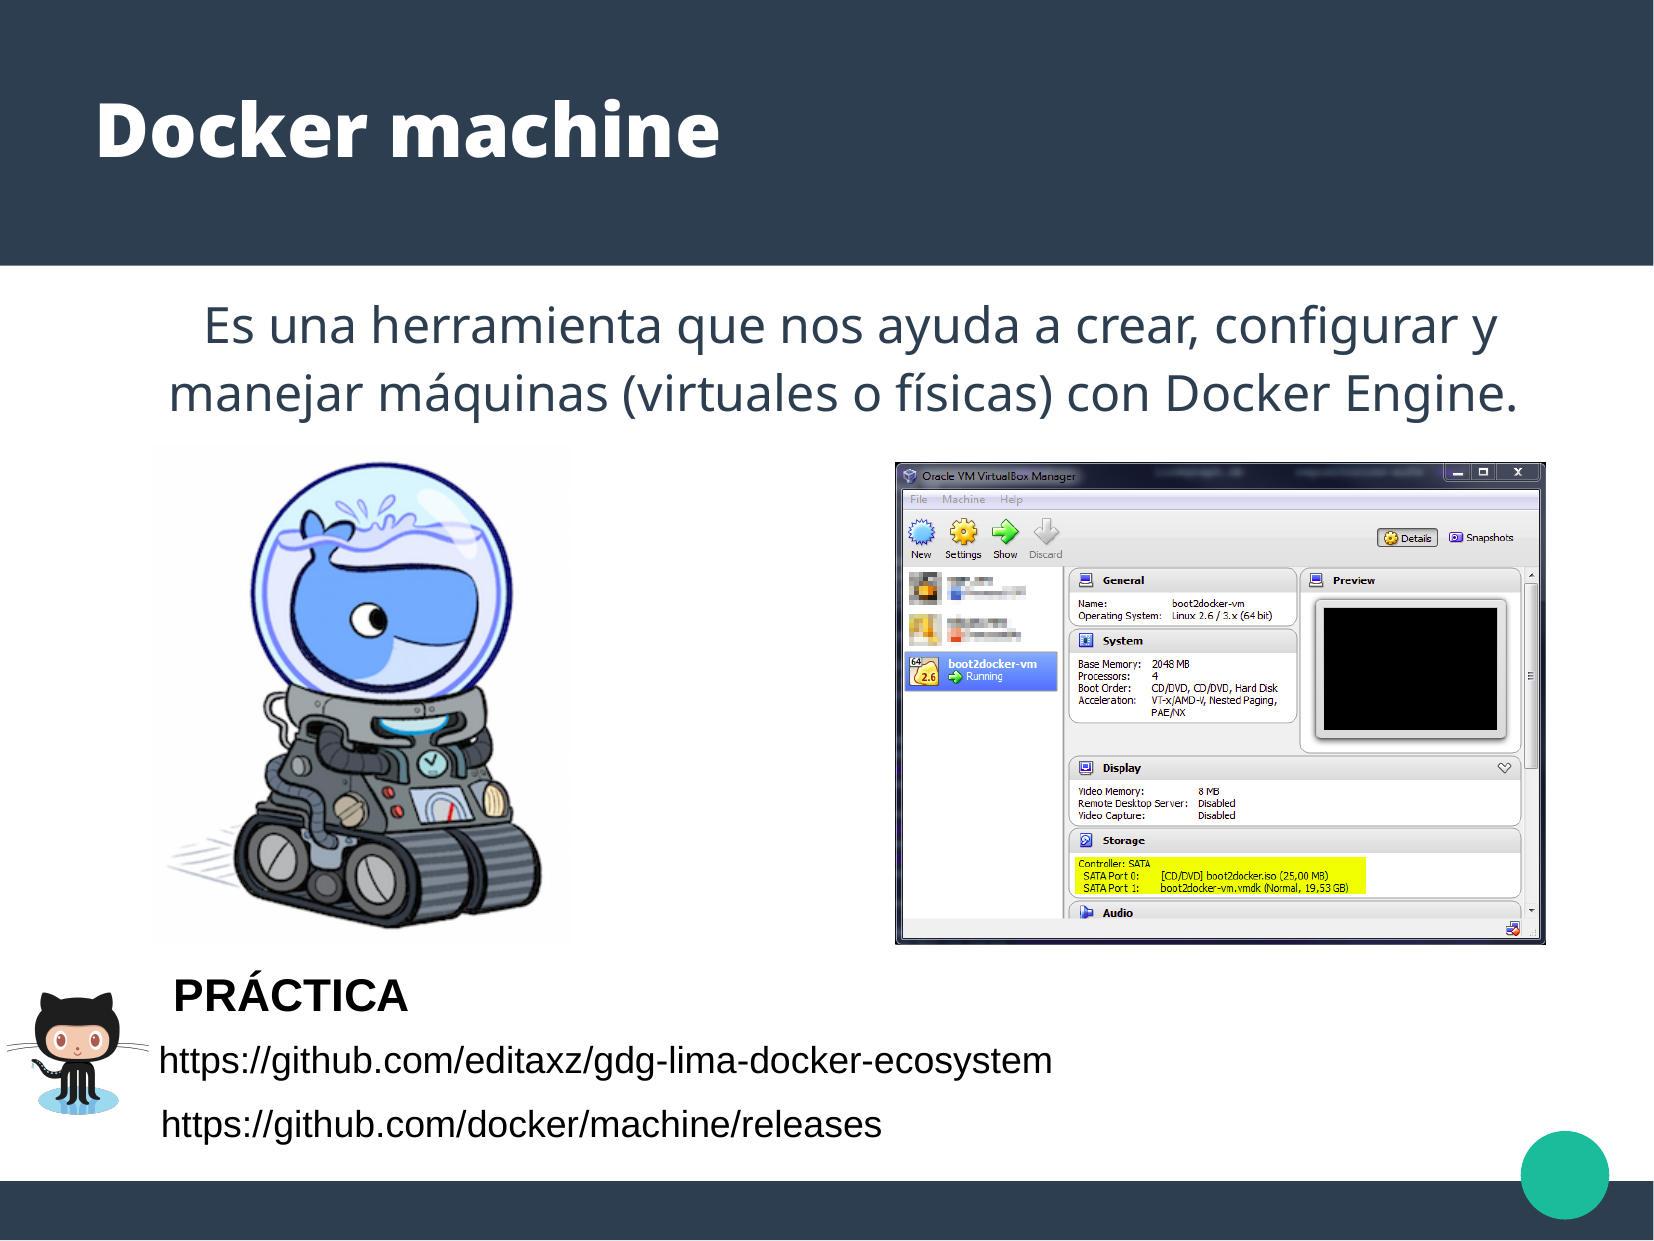

# Docker machine
Es una herramienta que nos ayuda a crear, configurar y manejar máquinas (virtuales o físicas) con Docker Engine.
PRÁCTICA
https://github.com/editaxz/gdg-lima-docker-ecosystem
https://github.com/docker/machine/releases